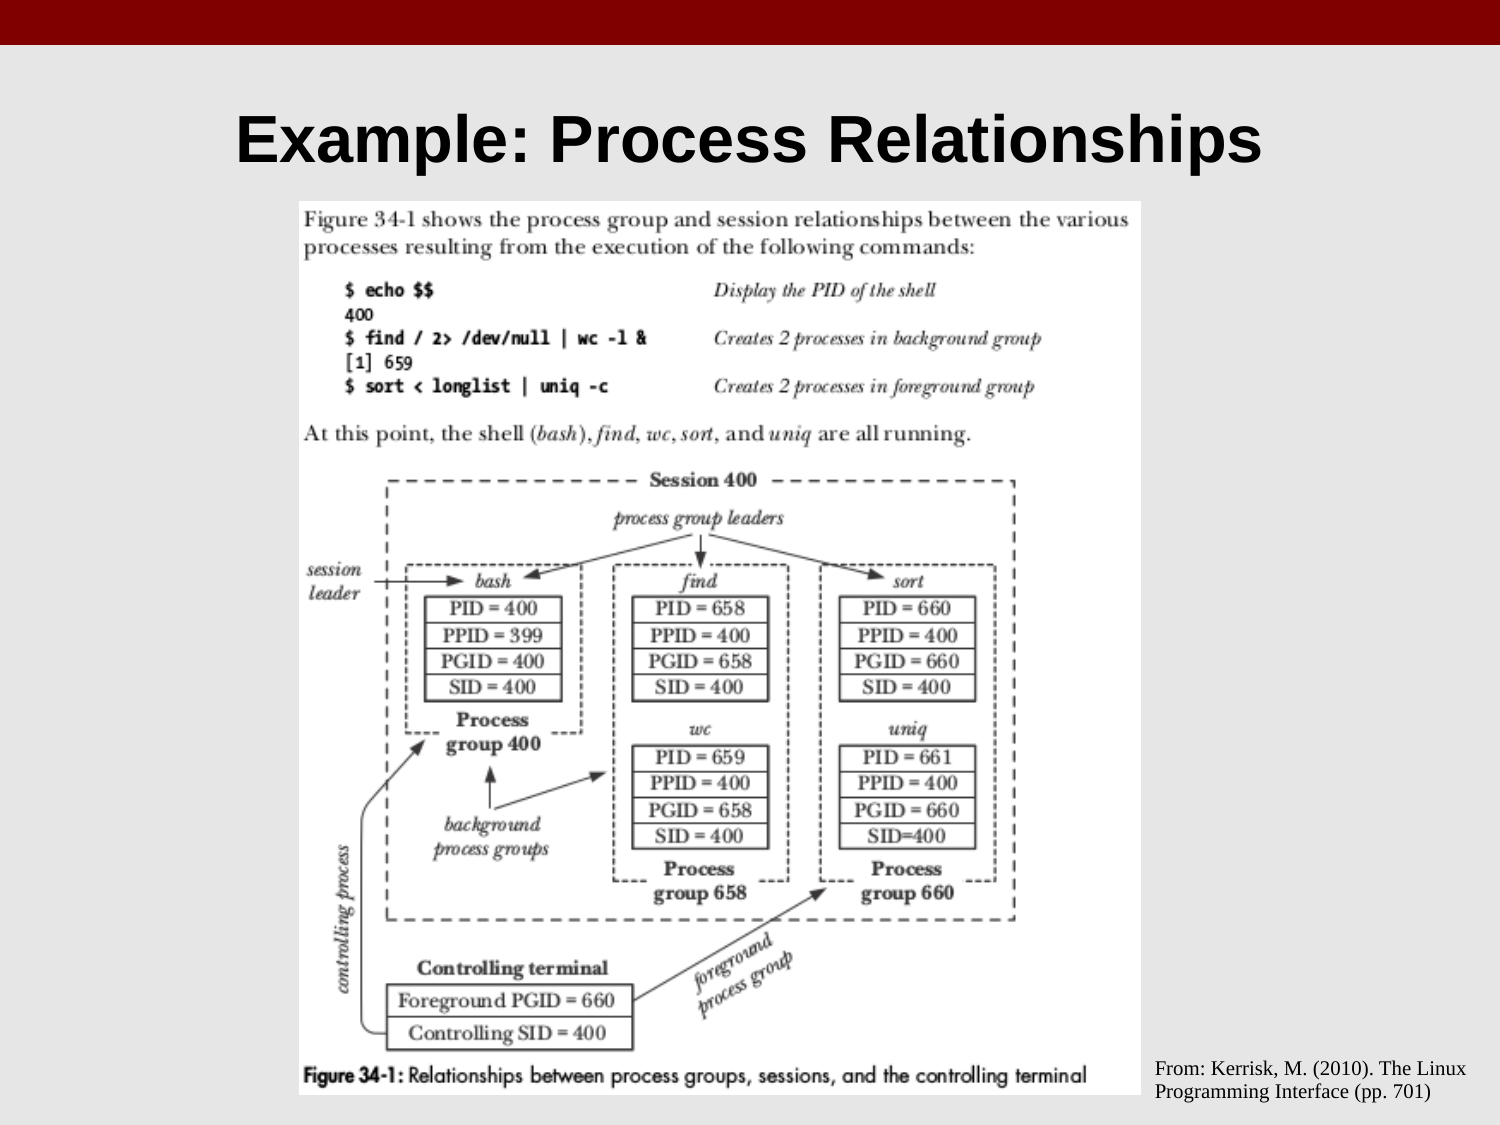

# Example: Process Relationships
From: Kerrisk, M. (2010). The Linux Programming Interface (pp. 701)